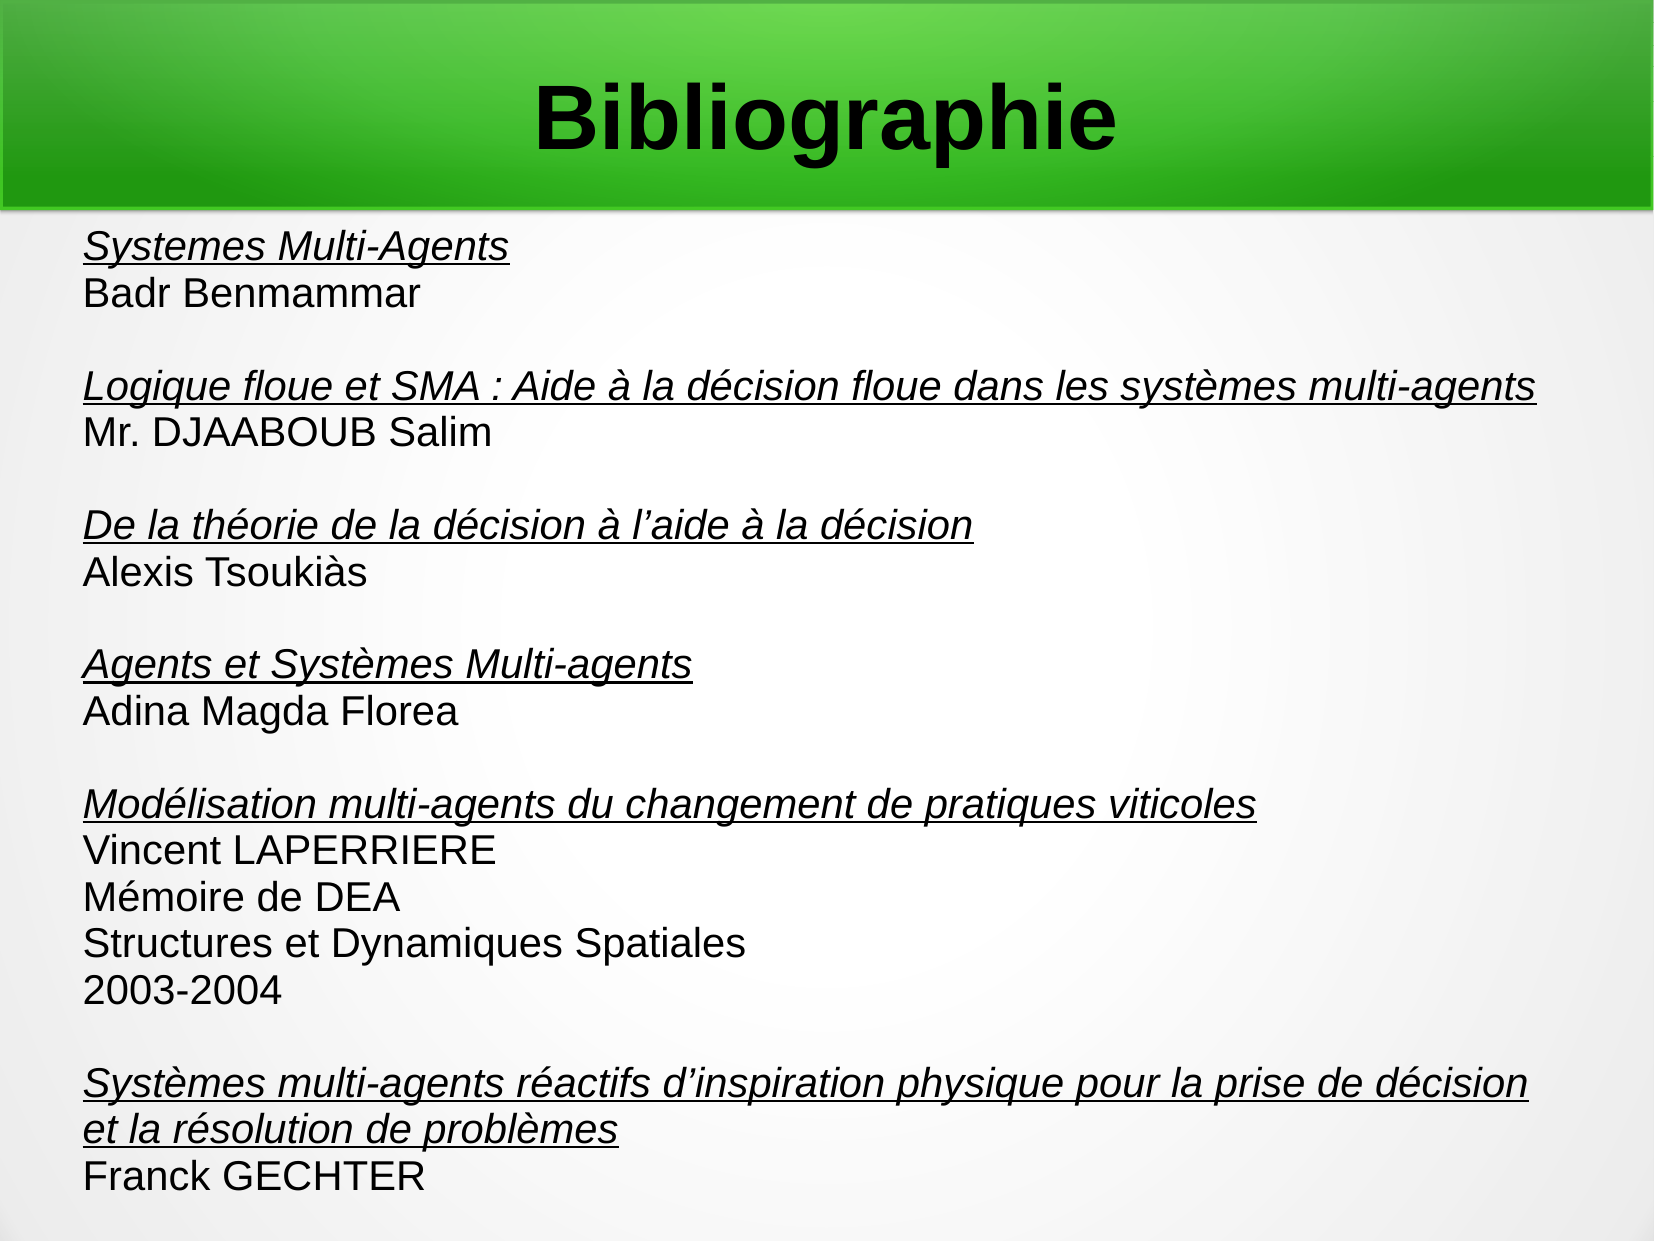

# Bibliographie
Systemes Multi-Agents
Badr Benmammar
Logique floue et SMA : Aide à la décision floue dans les systèmes multi-agents
Mr. DJAABOUB Salim
De la théorie de la décision à l’aide à la décision
Alexis Tsoukiàs
Agents et Systèmes Multi-agents
Adina Magda Florea
Modélisation multi-agents du changement de pratiques viticoles
Vincent LAPERRIERE
Mémoire de DEA
Structures et Dynamiques Spatiales
2003-2004
Systèmes multi-agents réactifs d’inspiration physique pour la prise de décision et la résolution de problèmes
Franck GECHTER